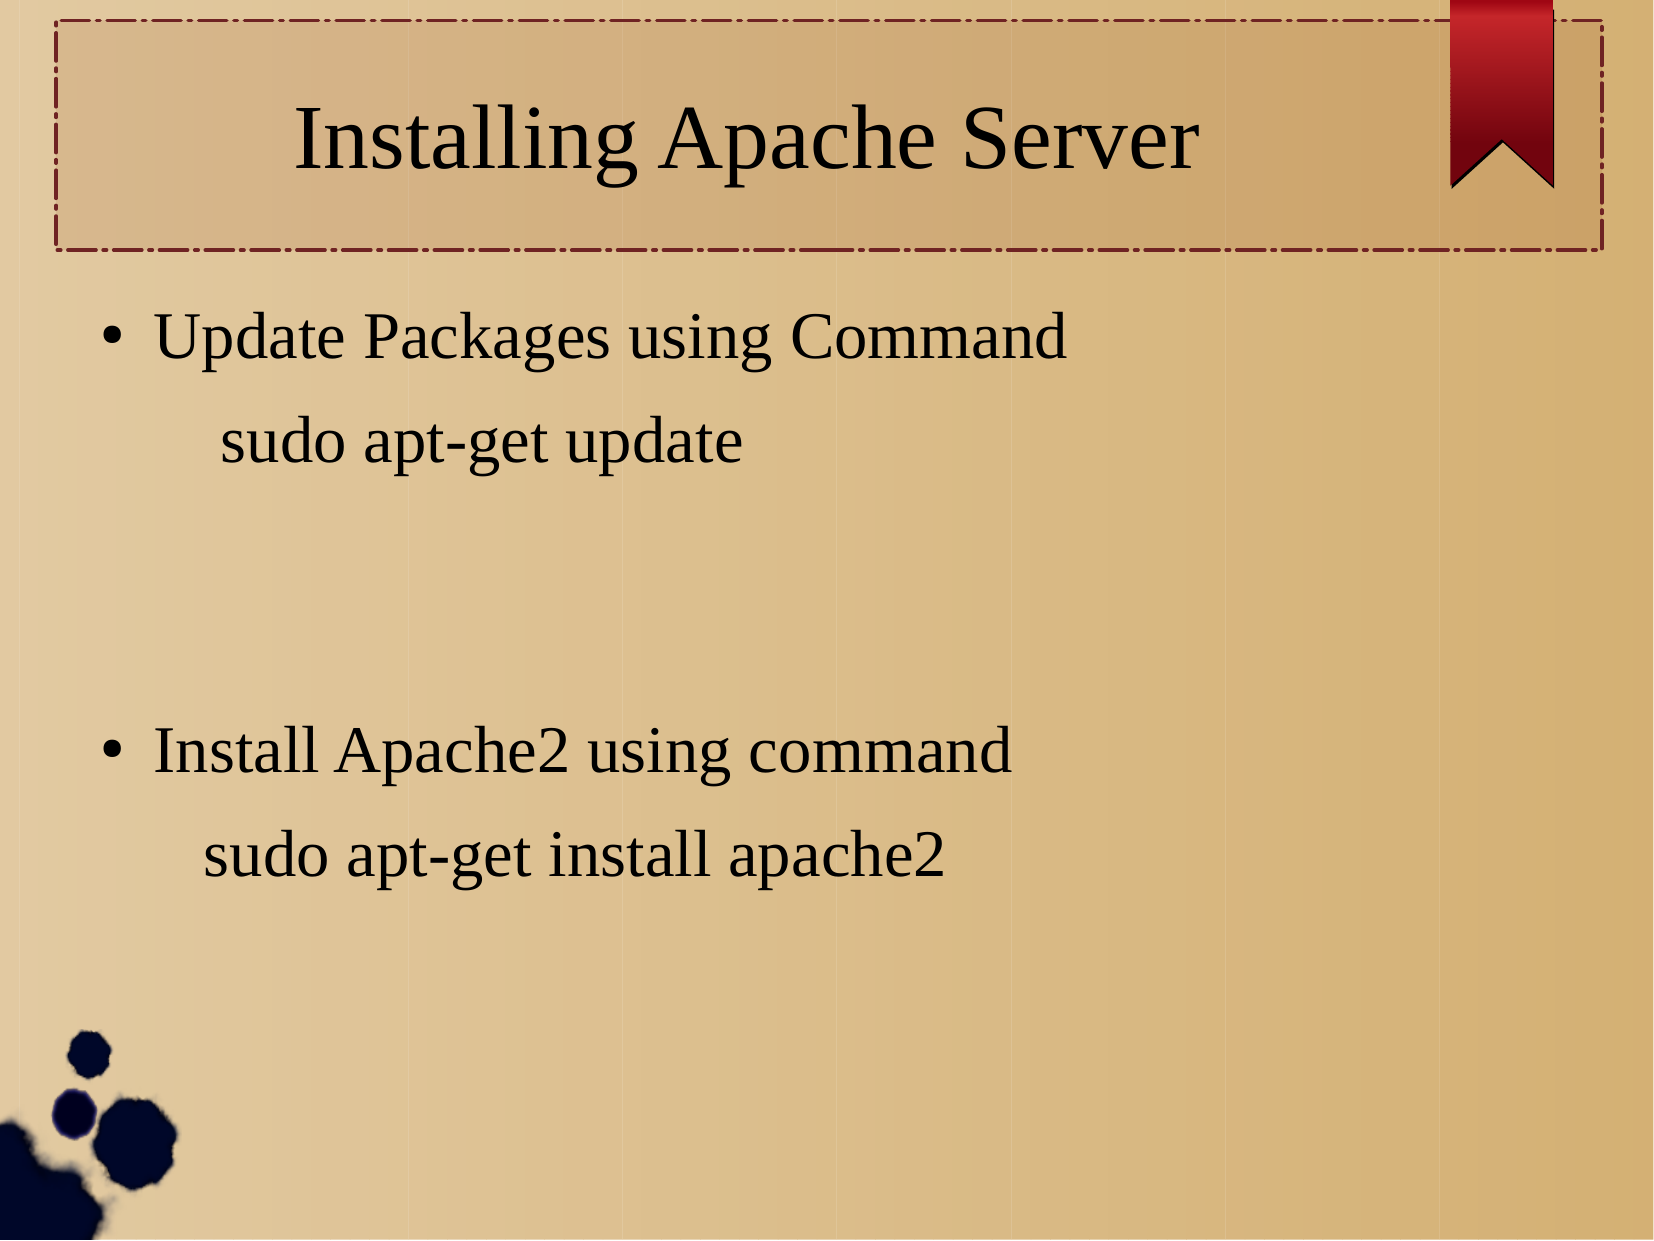

# Installing Apache Server
Update Packages using Command
 sudo apt-get update
Install Apache2 using command
 sudo apt-get install apache2